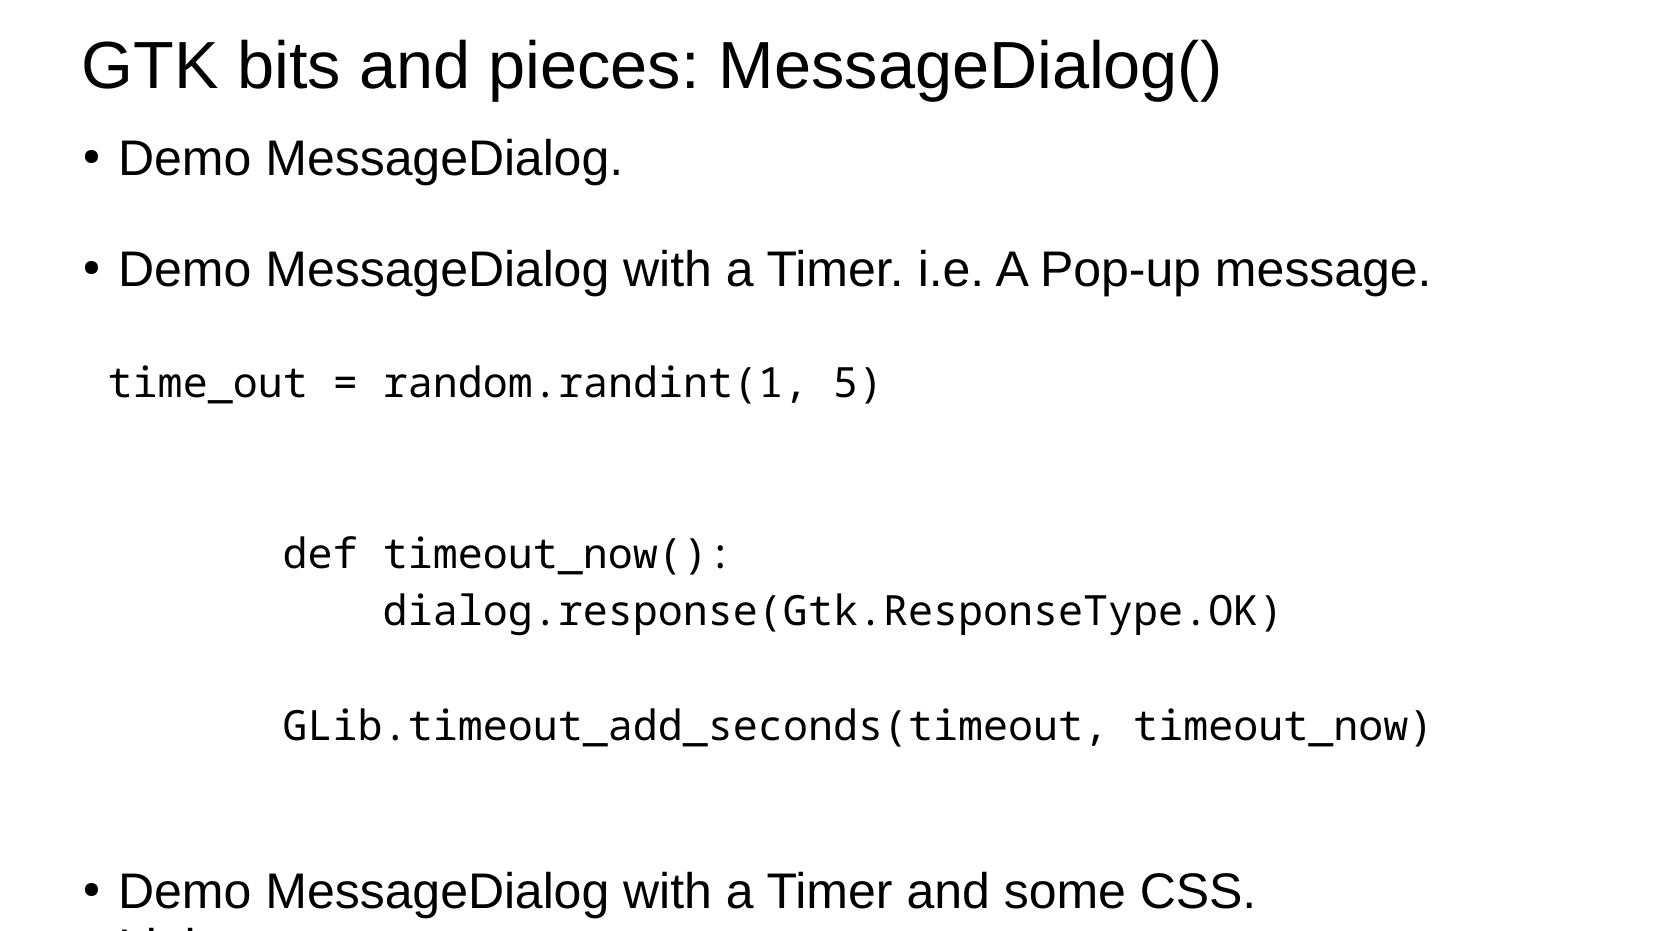

GTK bits and pieces: MessageDialog()
# Demo MessageDialog.
Demo MessageDialog with a Timer. i.e. A Pop-up message.
 time_out = random.randint(1, 5)
 def timeout_now():
 dialog.response(Gtk.ResponseType.OK)
 GLib.timeout_add_seconds(timeout, timeout_now)
Demo MessageDialog with a Timer and some CSS.
Link:
https://github.com/HamPUG/meetings/upload/master/2020/2020-07-13/gtk/dialog_demo